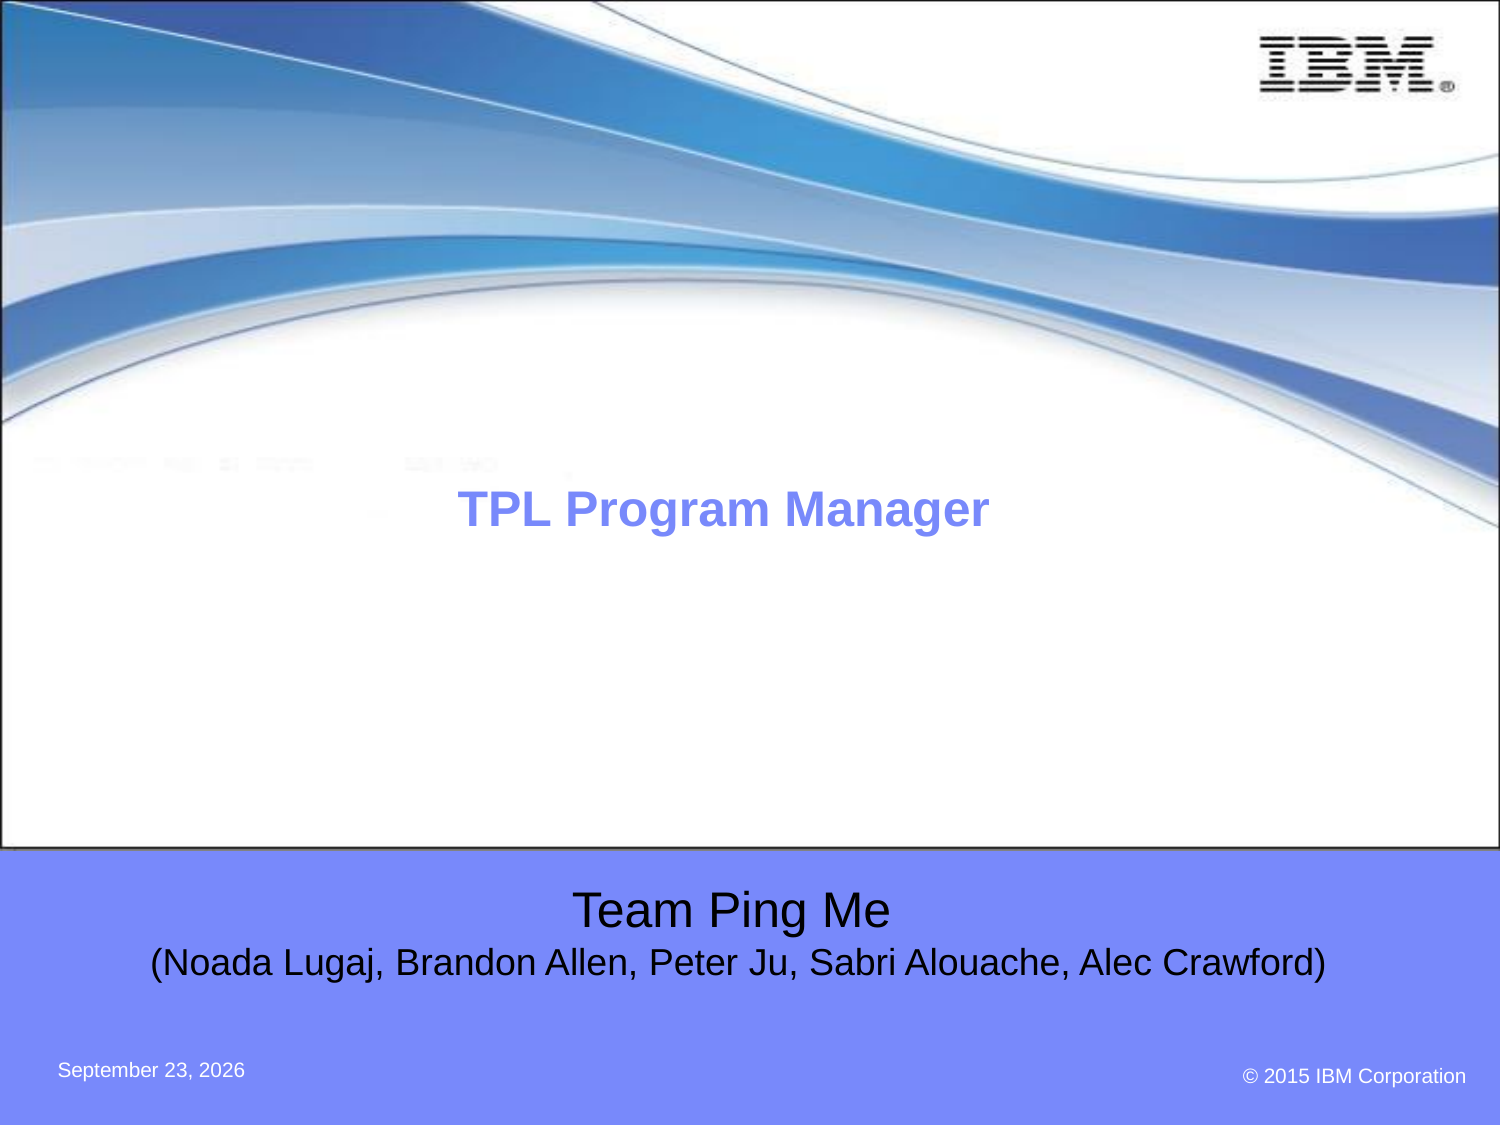

# TPL Program Manager
John F. Miller III
March 2008
Team Ping Me
(Noada Lugaj, Brandon Allen, Peter Ju, Sabri Alouache, Alec Crawford)